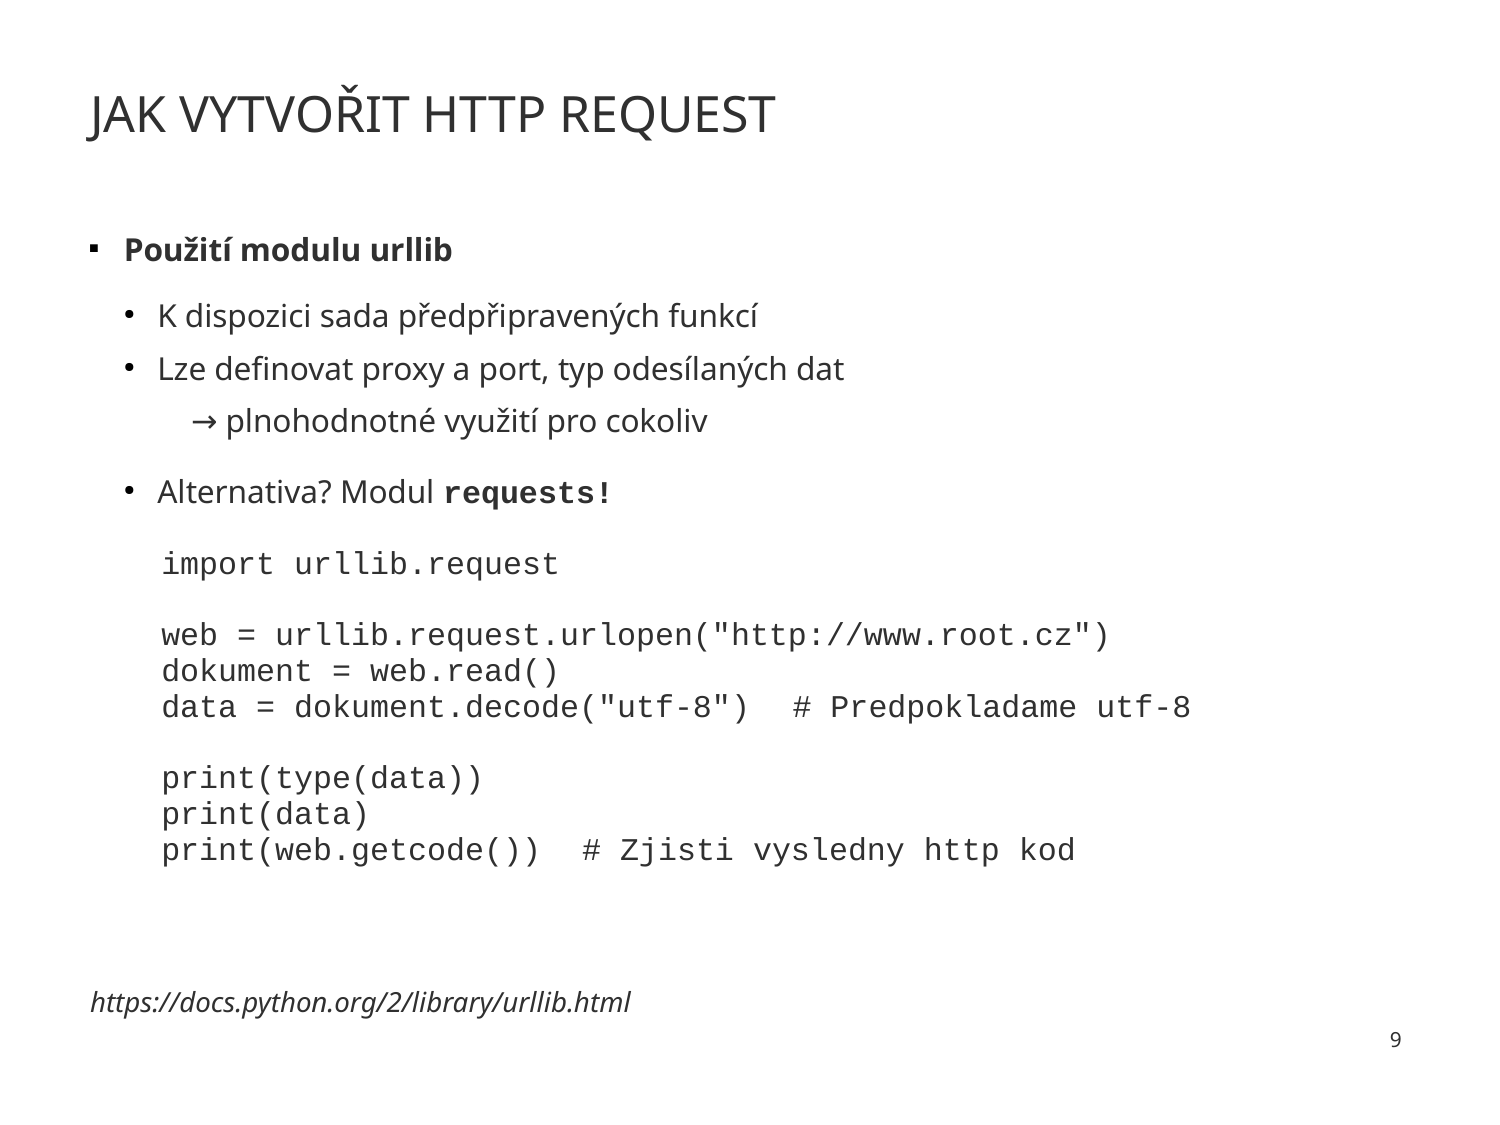

# Jak vytvořit http request
Použití modulu urllib
K dispozici sada předpřipravených funkcí
Lze definovat proxy a port, typ odesílaných dat
→ plnohodnotné využití pro cokoliv
Alternativa? Modul requests!
import urllib.request
web = urllib.request.urlopen("http://www.root.cz")
dokument = web.read()
data = dokument.decode("utf-8")	# Predpokladame utf-8
print(type(data))
print(data)
print(web.getcode())	# Zjisti vysledny http kod
https://docs.python.org/2/library/urllib.html